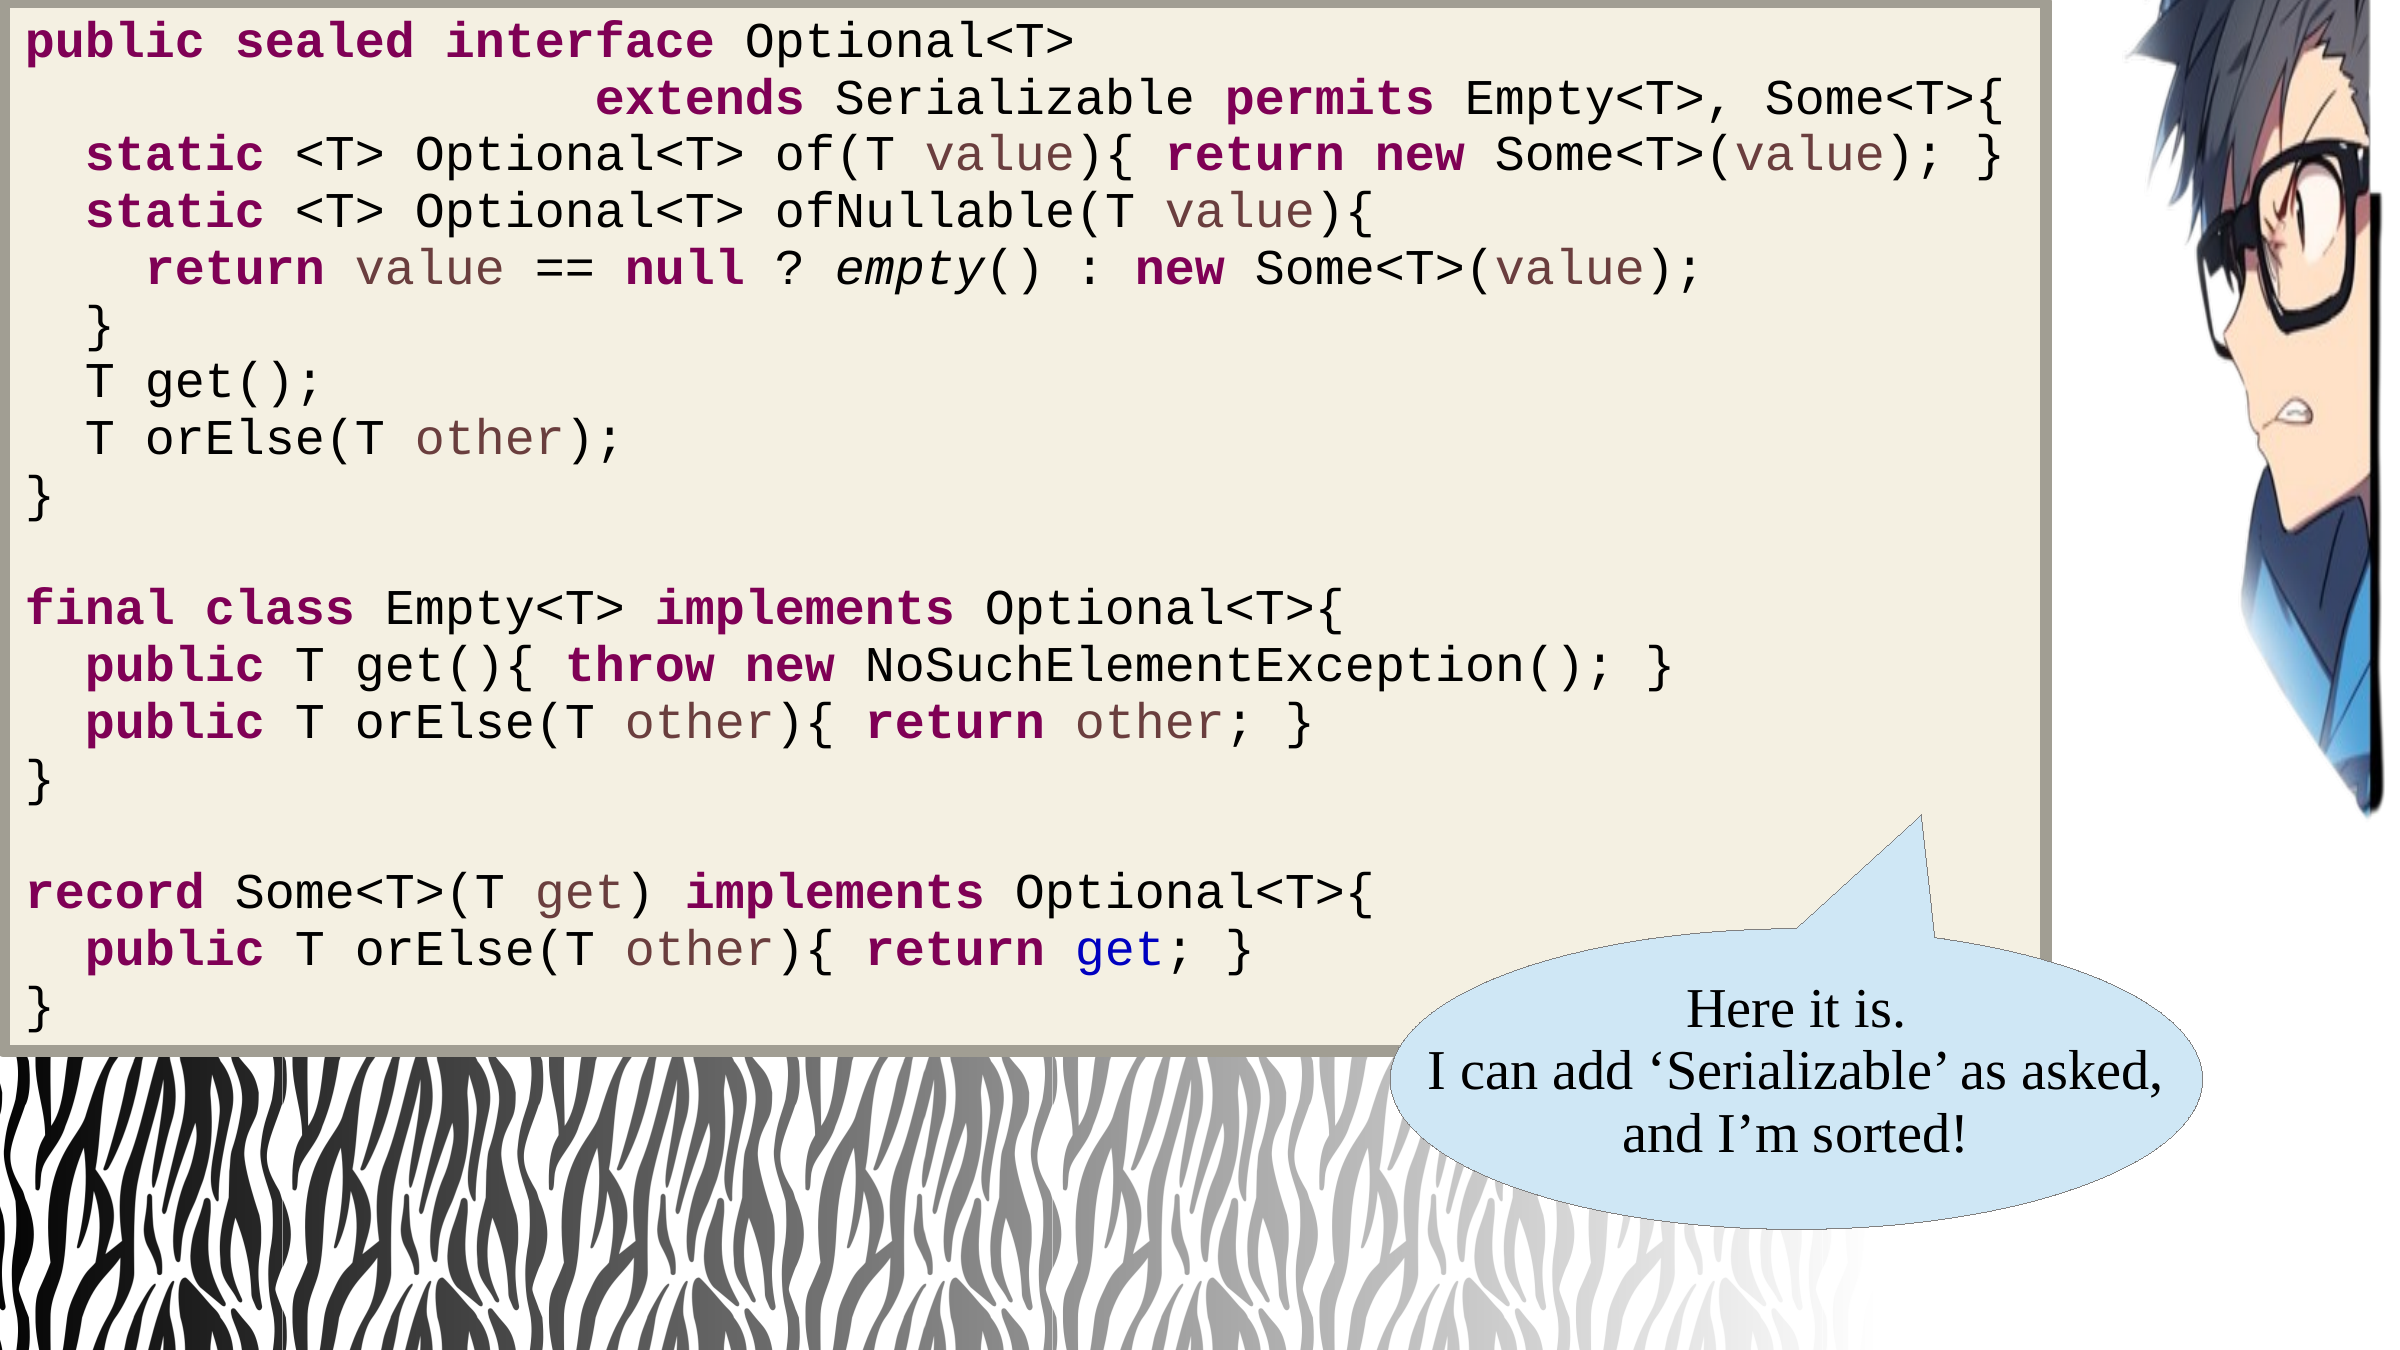

public sealed interface Optional<T>
 extends Serializable permits Empty<T>, Some<T>{
 static <T> Optional<T> of(T value){ return new Some<T>(value); }
 static <T> Optional<T> ofNullable(T value){
 return value == null ? empty() : new Some<T>(value);
 }
 T get();
 T orElse(T other);
}
final class Empty<T> implements Optional<T>{
 public T get(){ throw new NoSuchElementException(); }
 public T orElse(T other){ return other; }
}
record Some<T>(T get) implements Optional<T>{
 public T orElse(T other){ return get; }
}
Here it is.
I can add ‘Serializable’ as asked,
and I’m sorted!